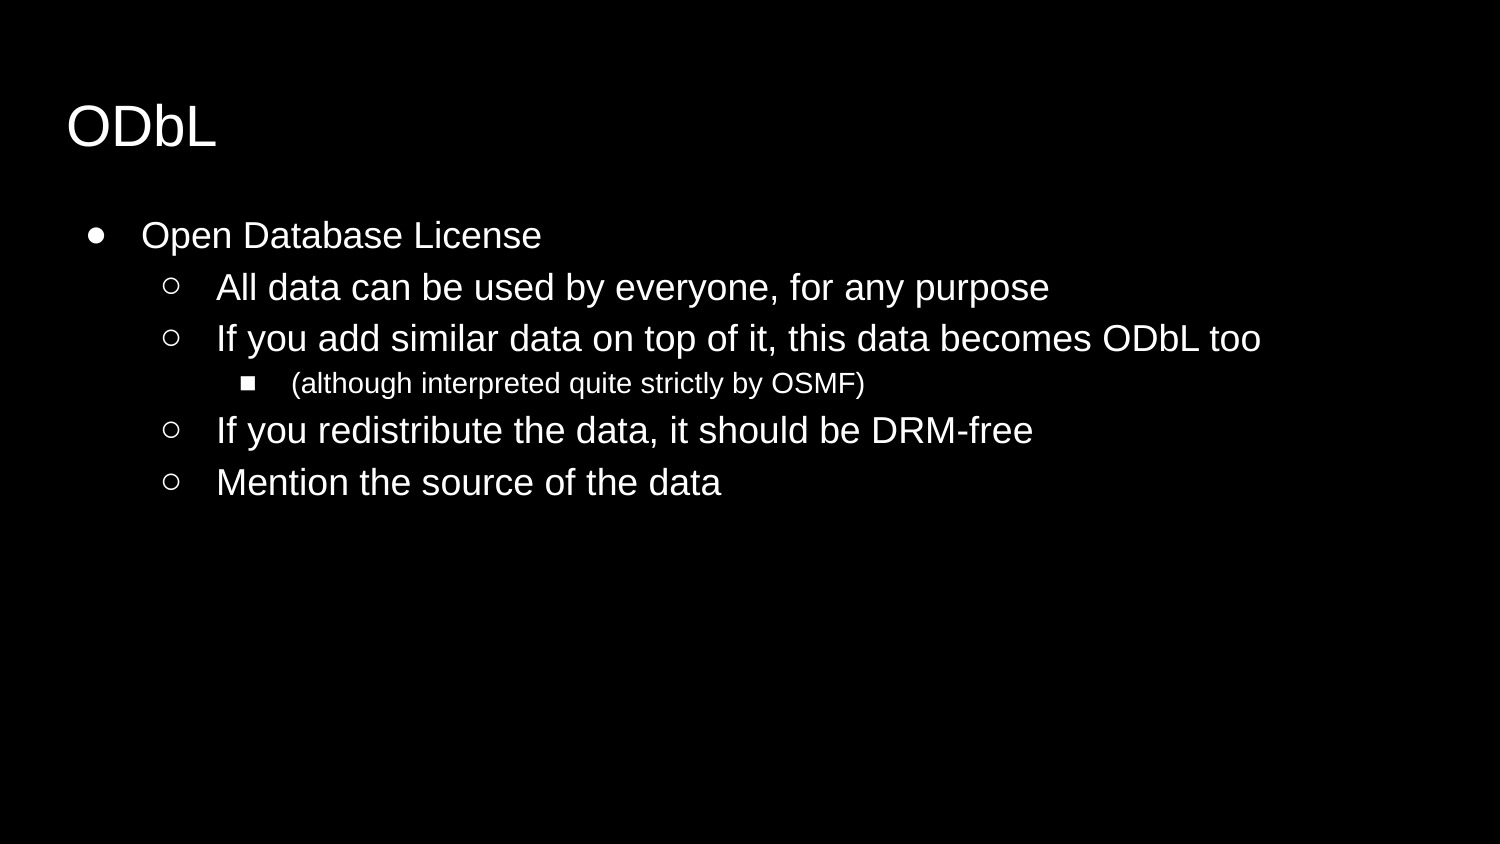

# ODbL
Open Database License
All data can be used by everyone, for any purpose
If you add similar data on top of it, this data becomes ODbL too
(although interpreted quite strictly by OSMF)
If you redistribute the data, it should be DRM-free
Mention the source of the data